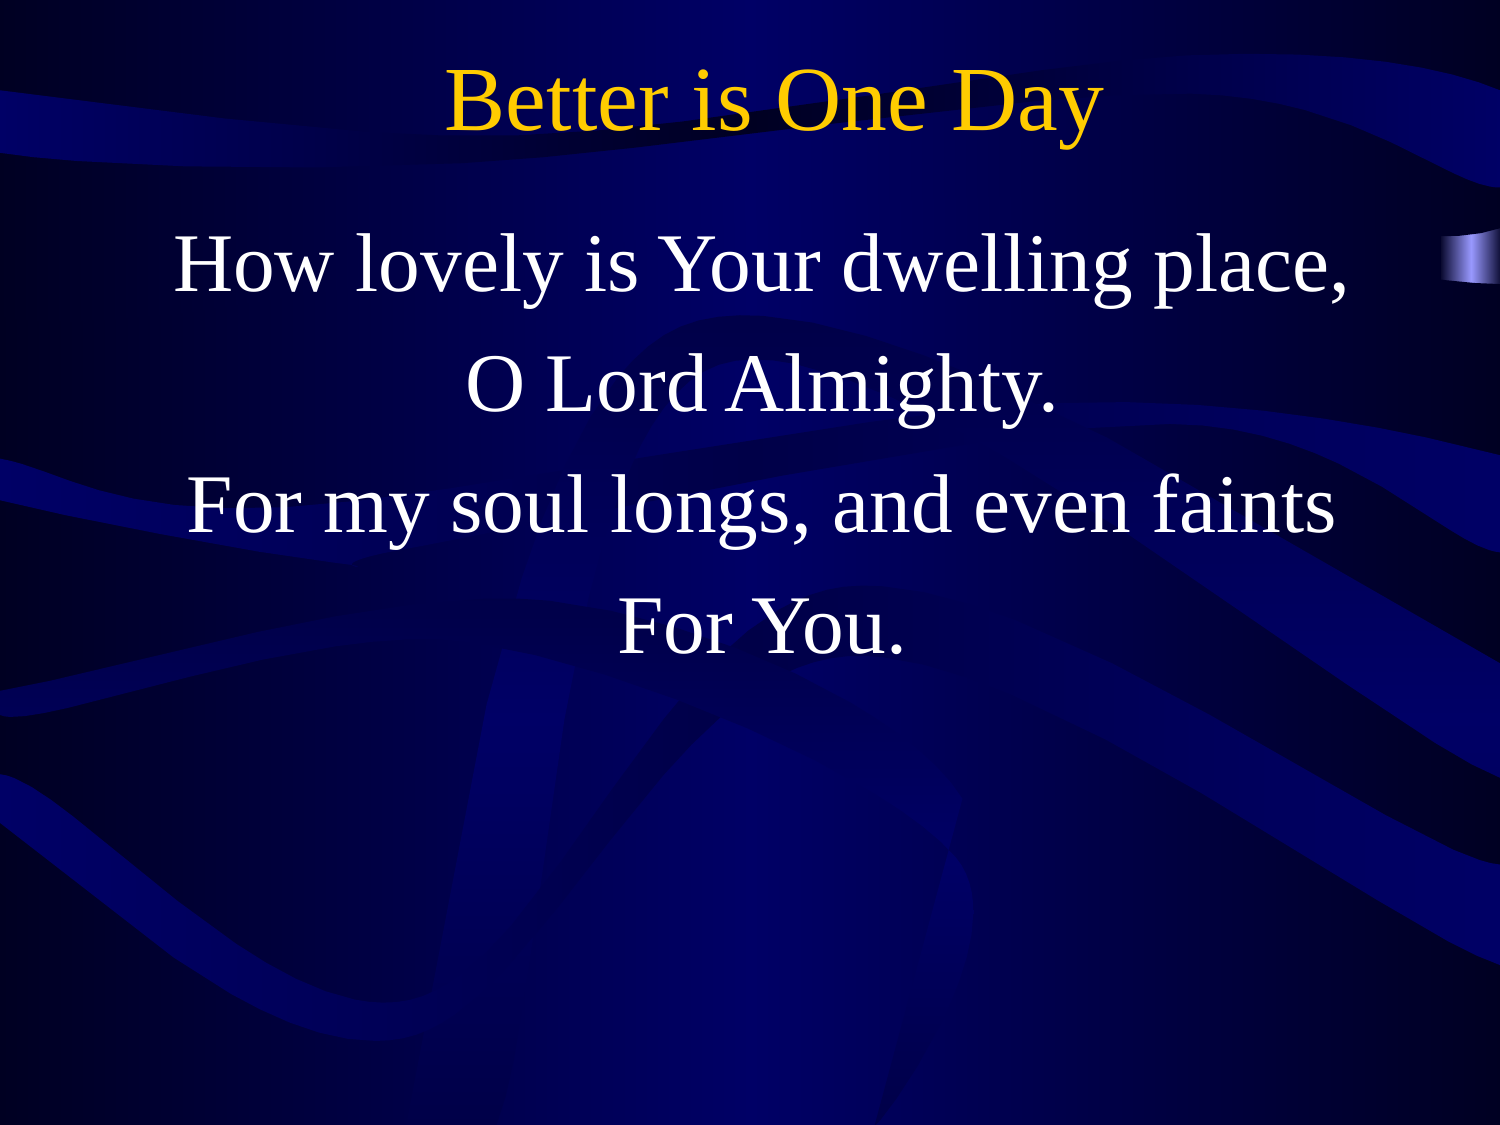

# Better is One Day
How lovely is Your dwelling place,
O Lord Almighty.
For my soul longs, and even faints
For You.